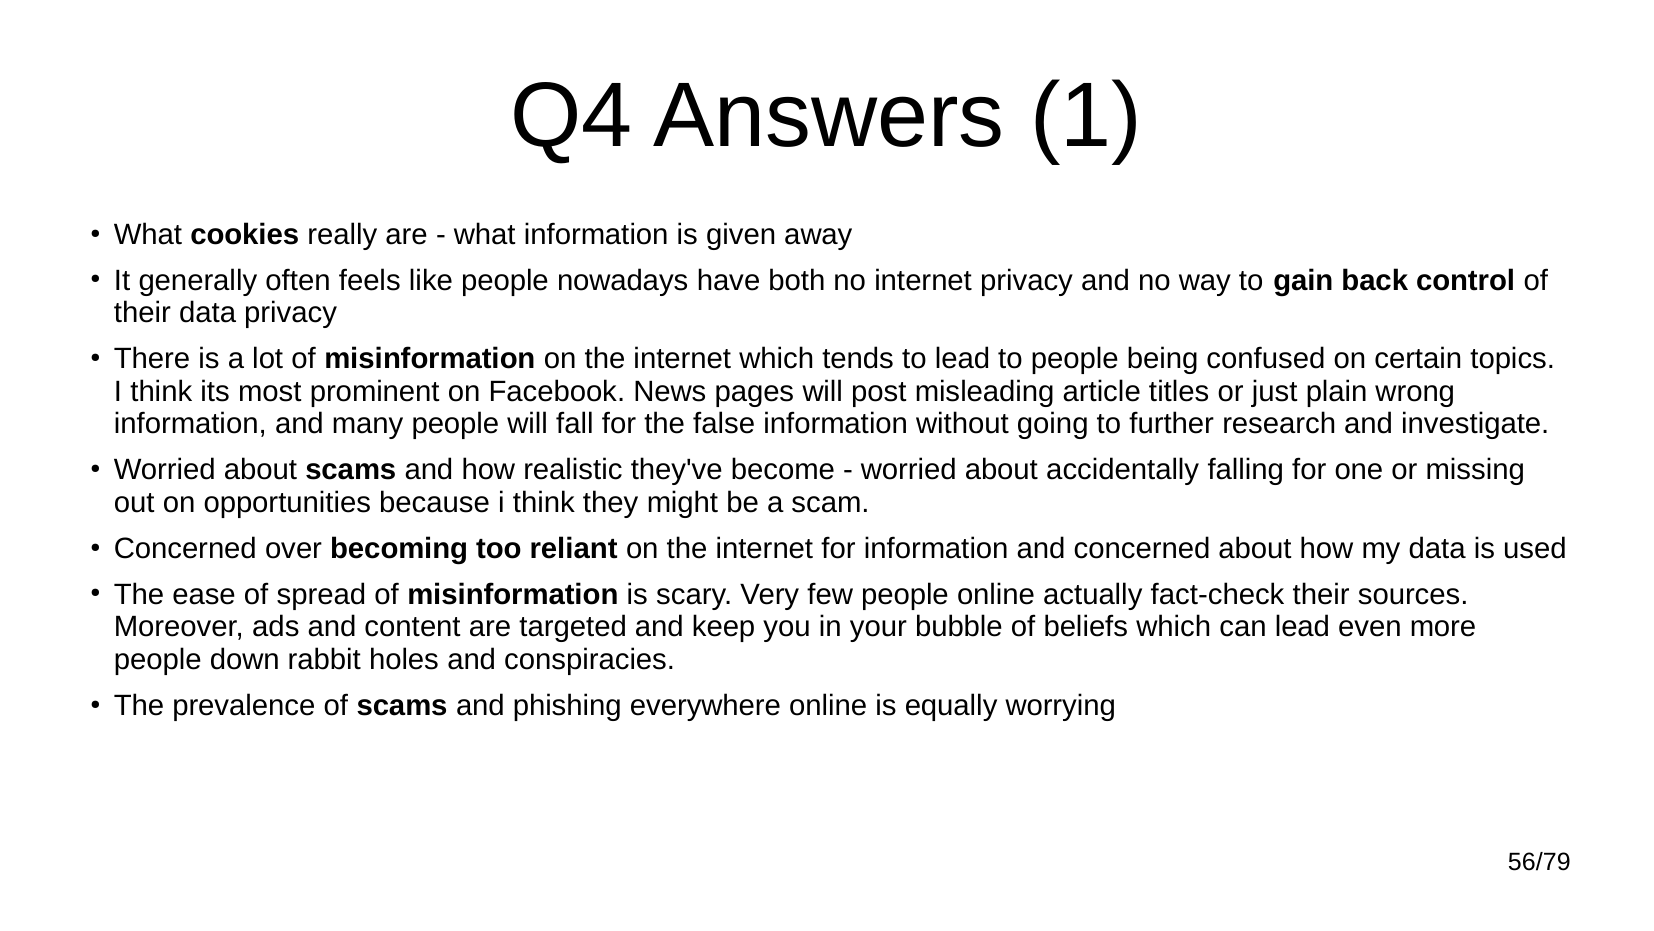

# Q4 Answers (1)
What cookies really are - what information is given away
It generally often feels like people nowadays have both no internet privacy and no way to gain back control of their data privacy
There is a lot of misinformation on the internet which tends to lead to people being confused on certain topics. I think its most prominent on Facebook. News pages will post misleading article titles or just plain wrong information, and many people will fall for the false information without going to further research and investigate.
Worried about scams and how realistic they've become - worried about accidentally falling for one or missing out on opportunities because i think they might be a scam.
Concerned over becoming too reliant on the internet for information and concerned about how my data is used
The ease of spread of misinformation is scary. Very few people online actually fact-check their sources. Moreover, ads and content are targeted and keep you in your bubble of beliefs which can lead even more people down rabbit holes and conspiracies.
The prevalence of scams and phishing everywhere online is equally worrying
56